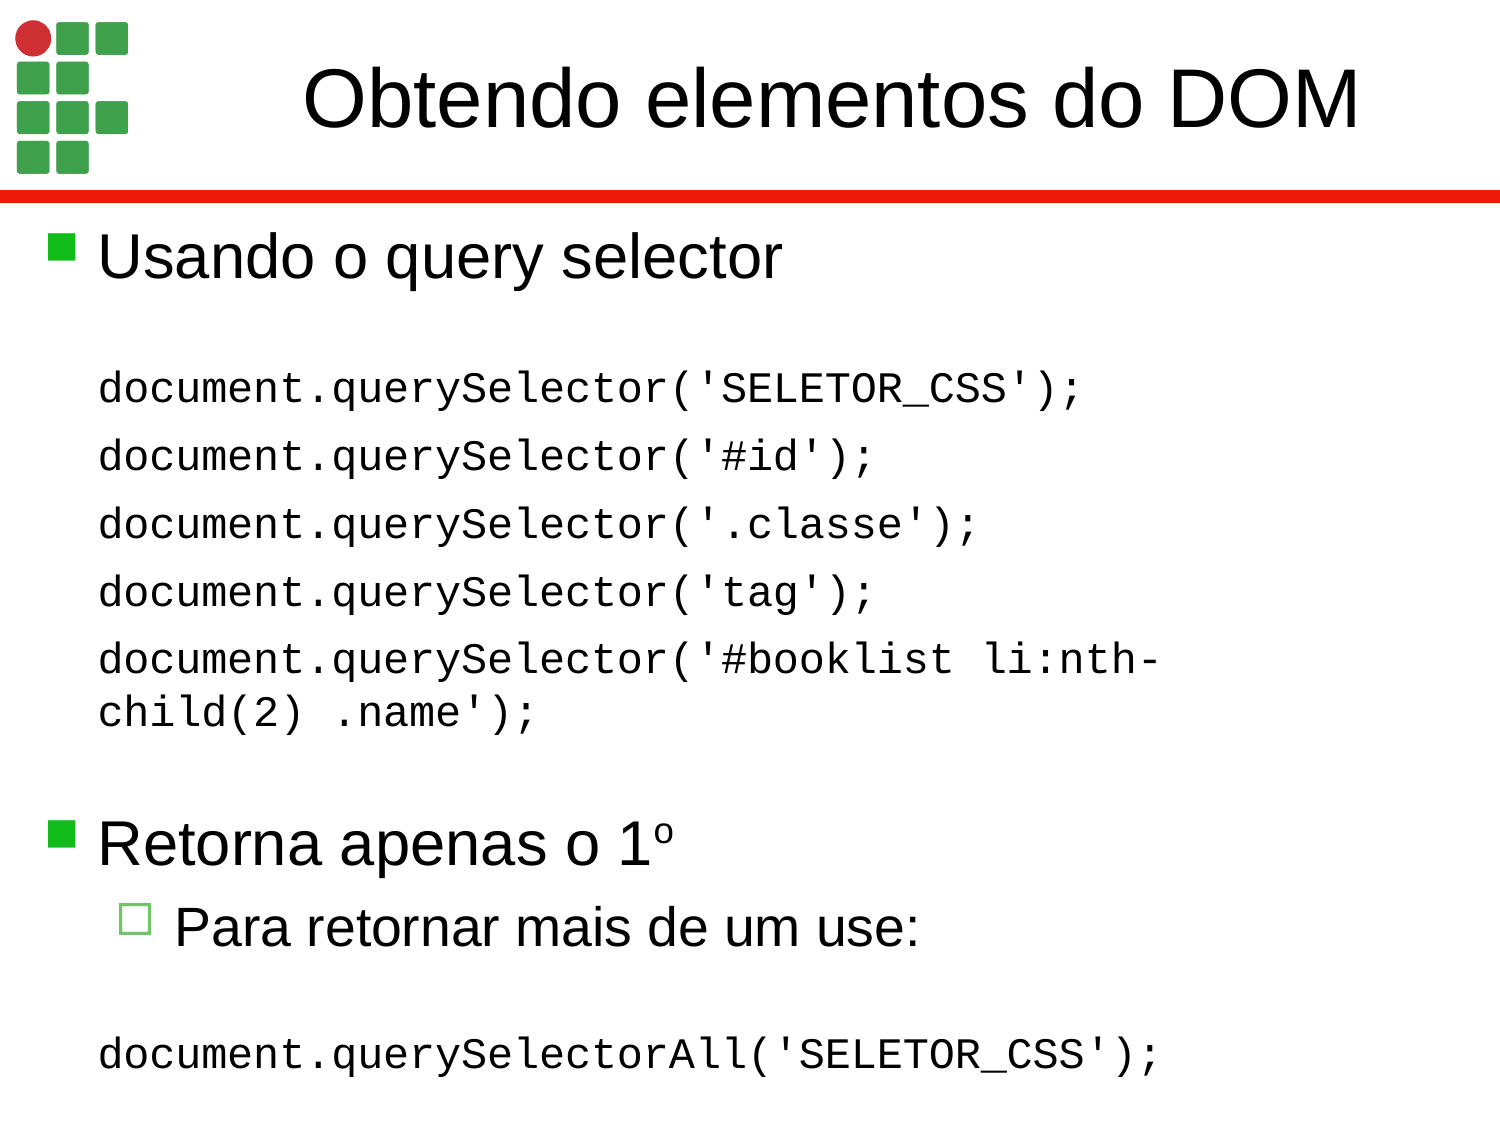

# Obtendo elementos do DOM
Usando o query selector
document.querySelector('SELETOR_CSS');
document.querySelector('#id');
document.querySelector('.classe');
document.querySelector('tag');
document.querySelector('#booklist li:nth-child(2) .name');
Retorna apenas o 1o
 Para retornar mais de um use:
document.querySelectorAll('SELETOR_CSS');